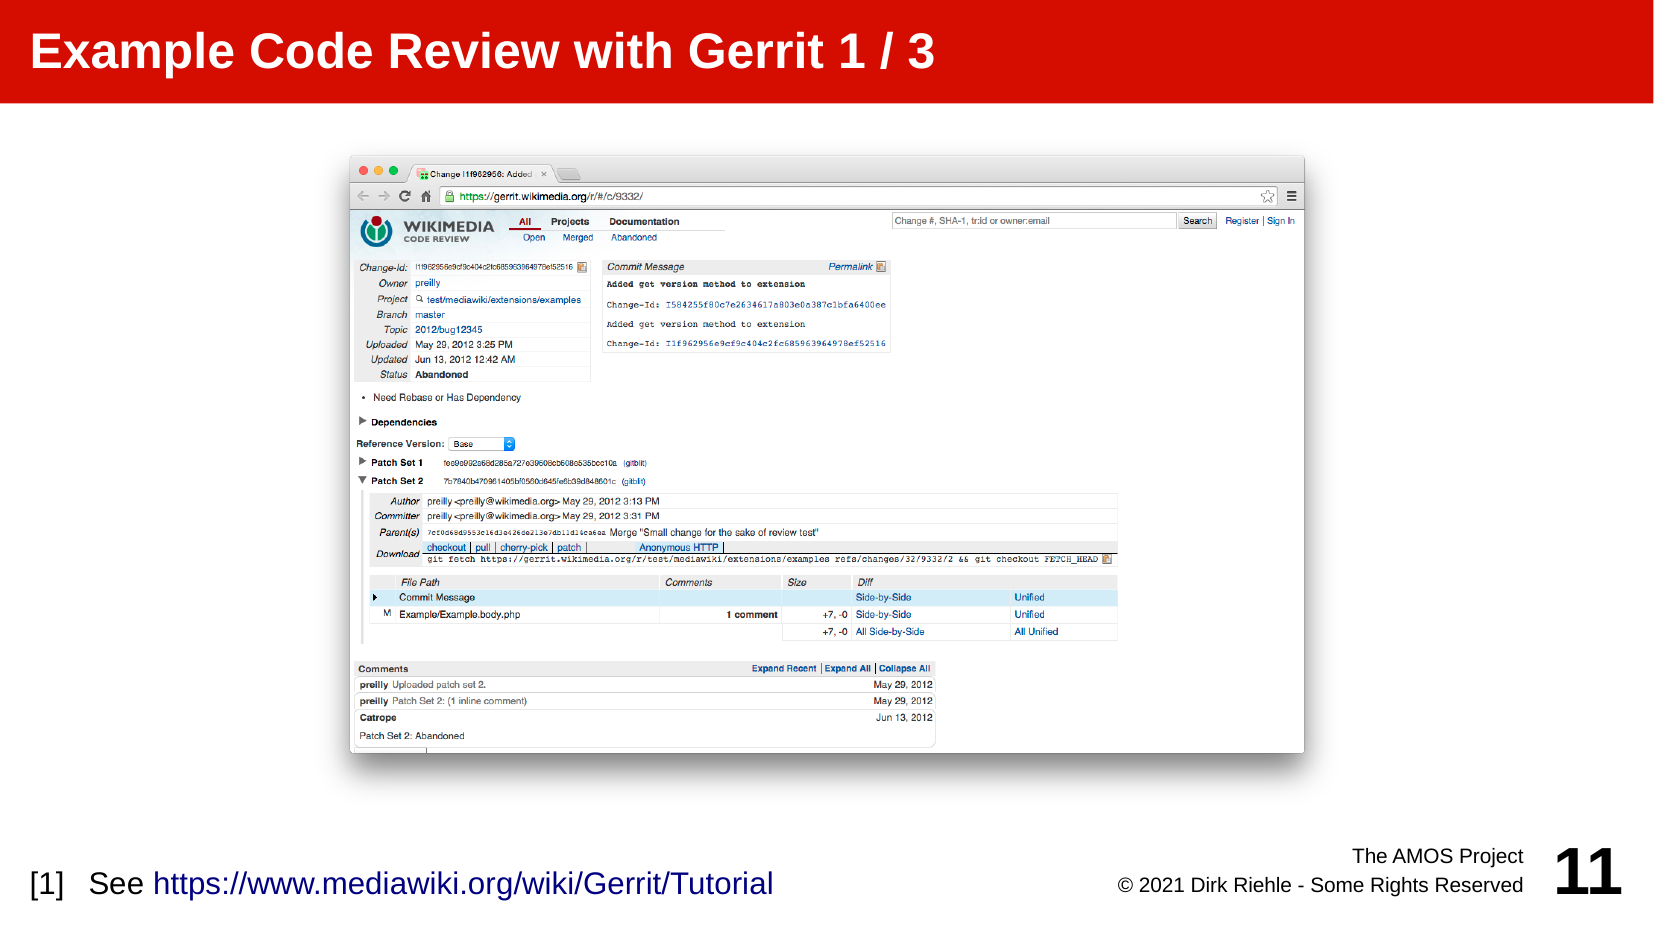

# Example Code Review with Gerrit 1 / 3
[1]	See https://www.mediawiki.org/wiki/Gerrit/Tutorial
The AMOS Project
11
© 2021 Dirk Riehle - Some Rights Reserved